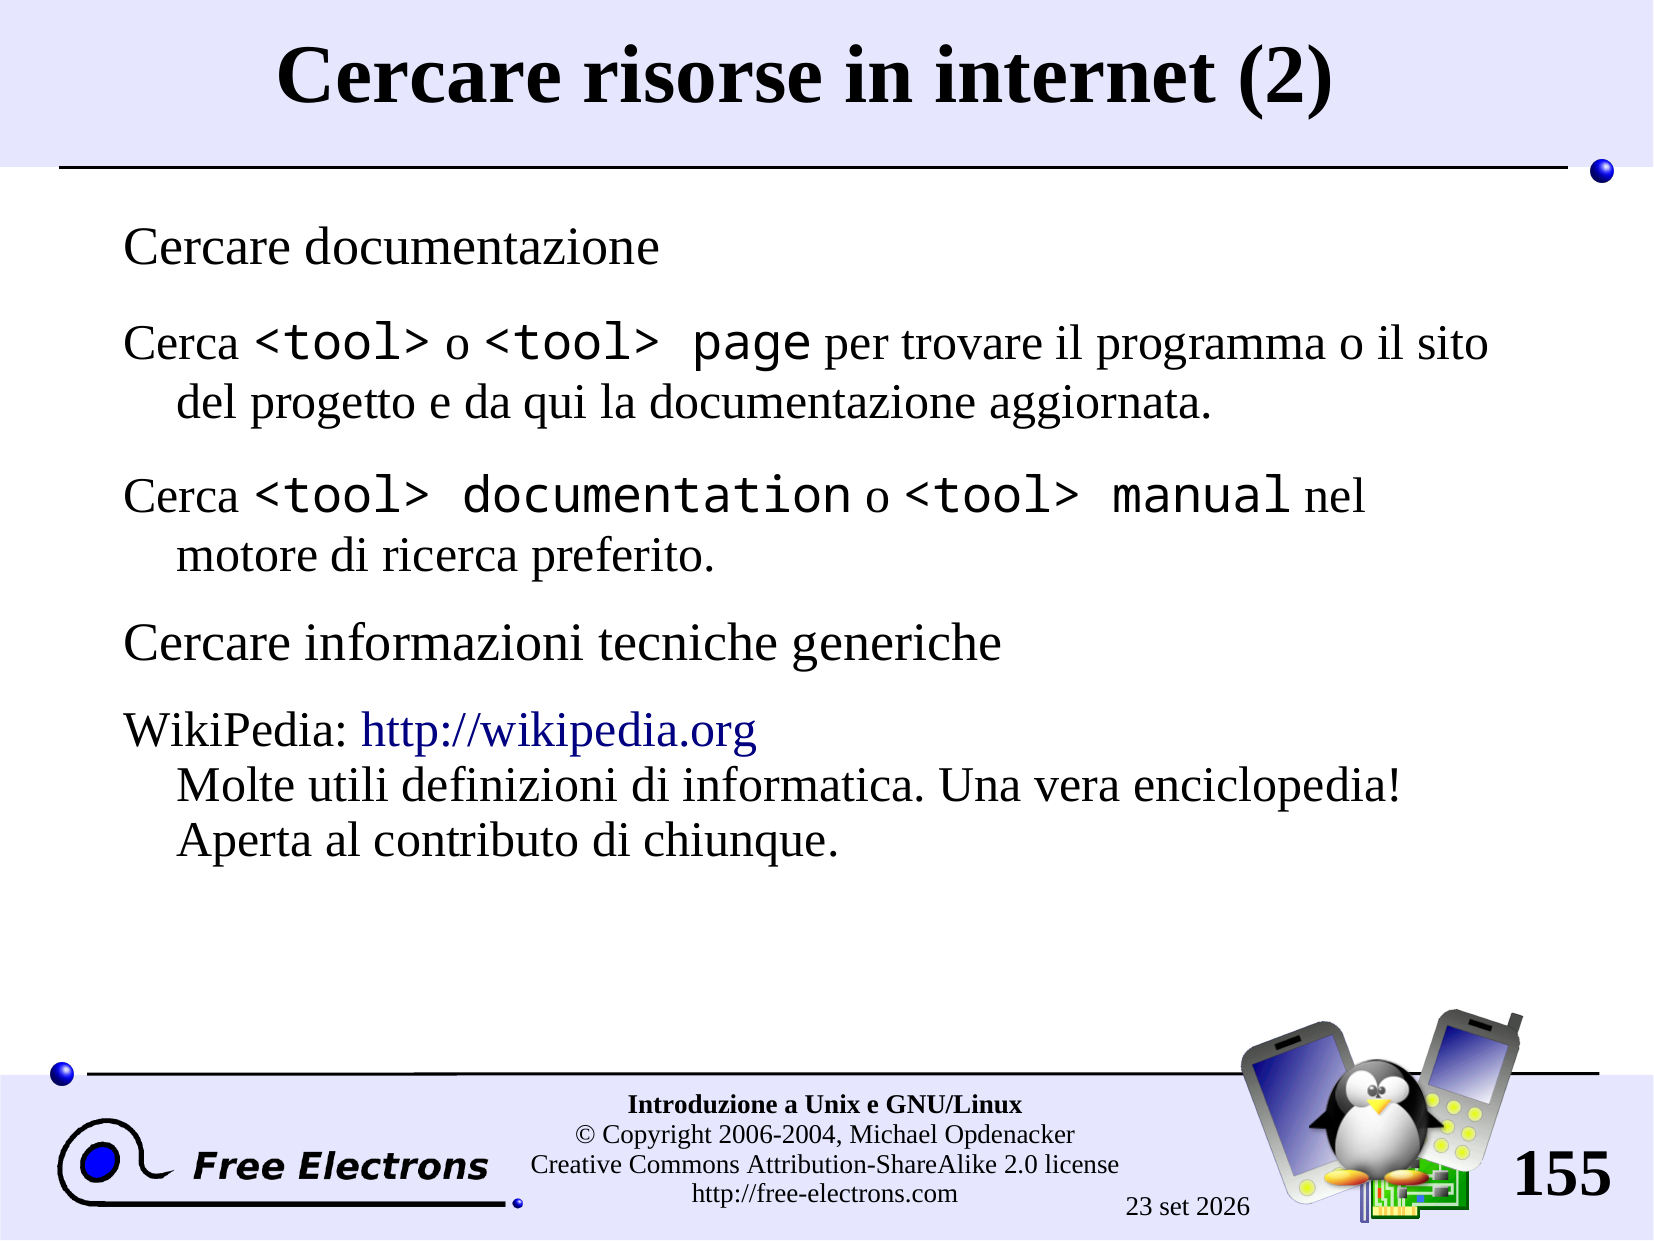

# Cercare risorse in internet (2)
Cercare documentazione
Cerca <tool> o <tool> page per trovare il programma o il sito del progetto e da qui la documentazione aggiornata.
Cerca <tool> documentation o <tool> manual nel motore di ricerca preferito.
Cercare informazioni tecniche generiche
WikiPedia: http://wikipedia.org
Molte utili definizioni di informatica. Una vera enciclopedia! Aperta al contributo di chiunque.